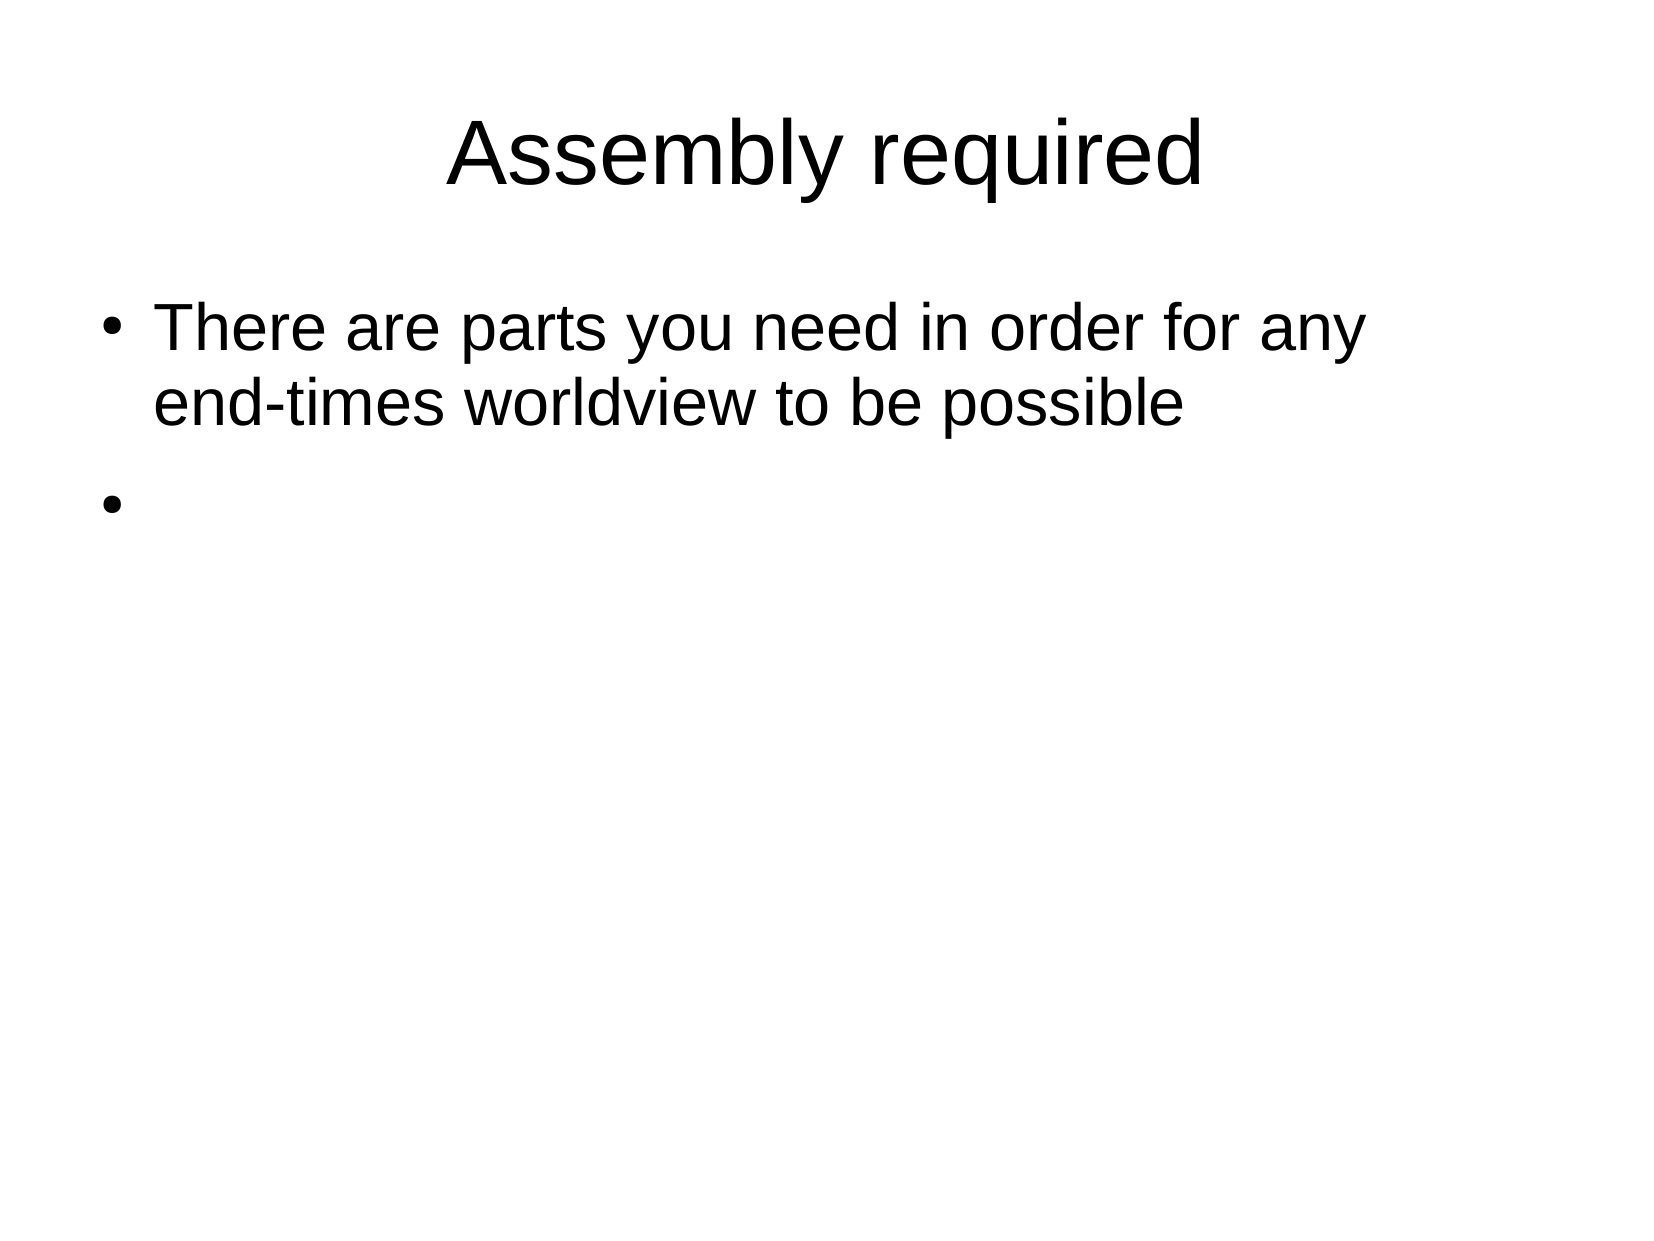

# Assembly required
There are parts you need in order for any
end-times worldview to be possible